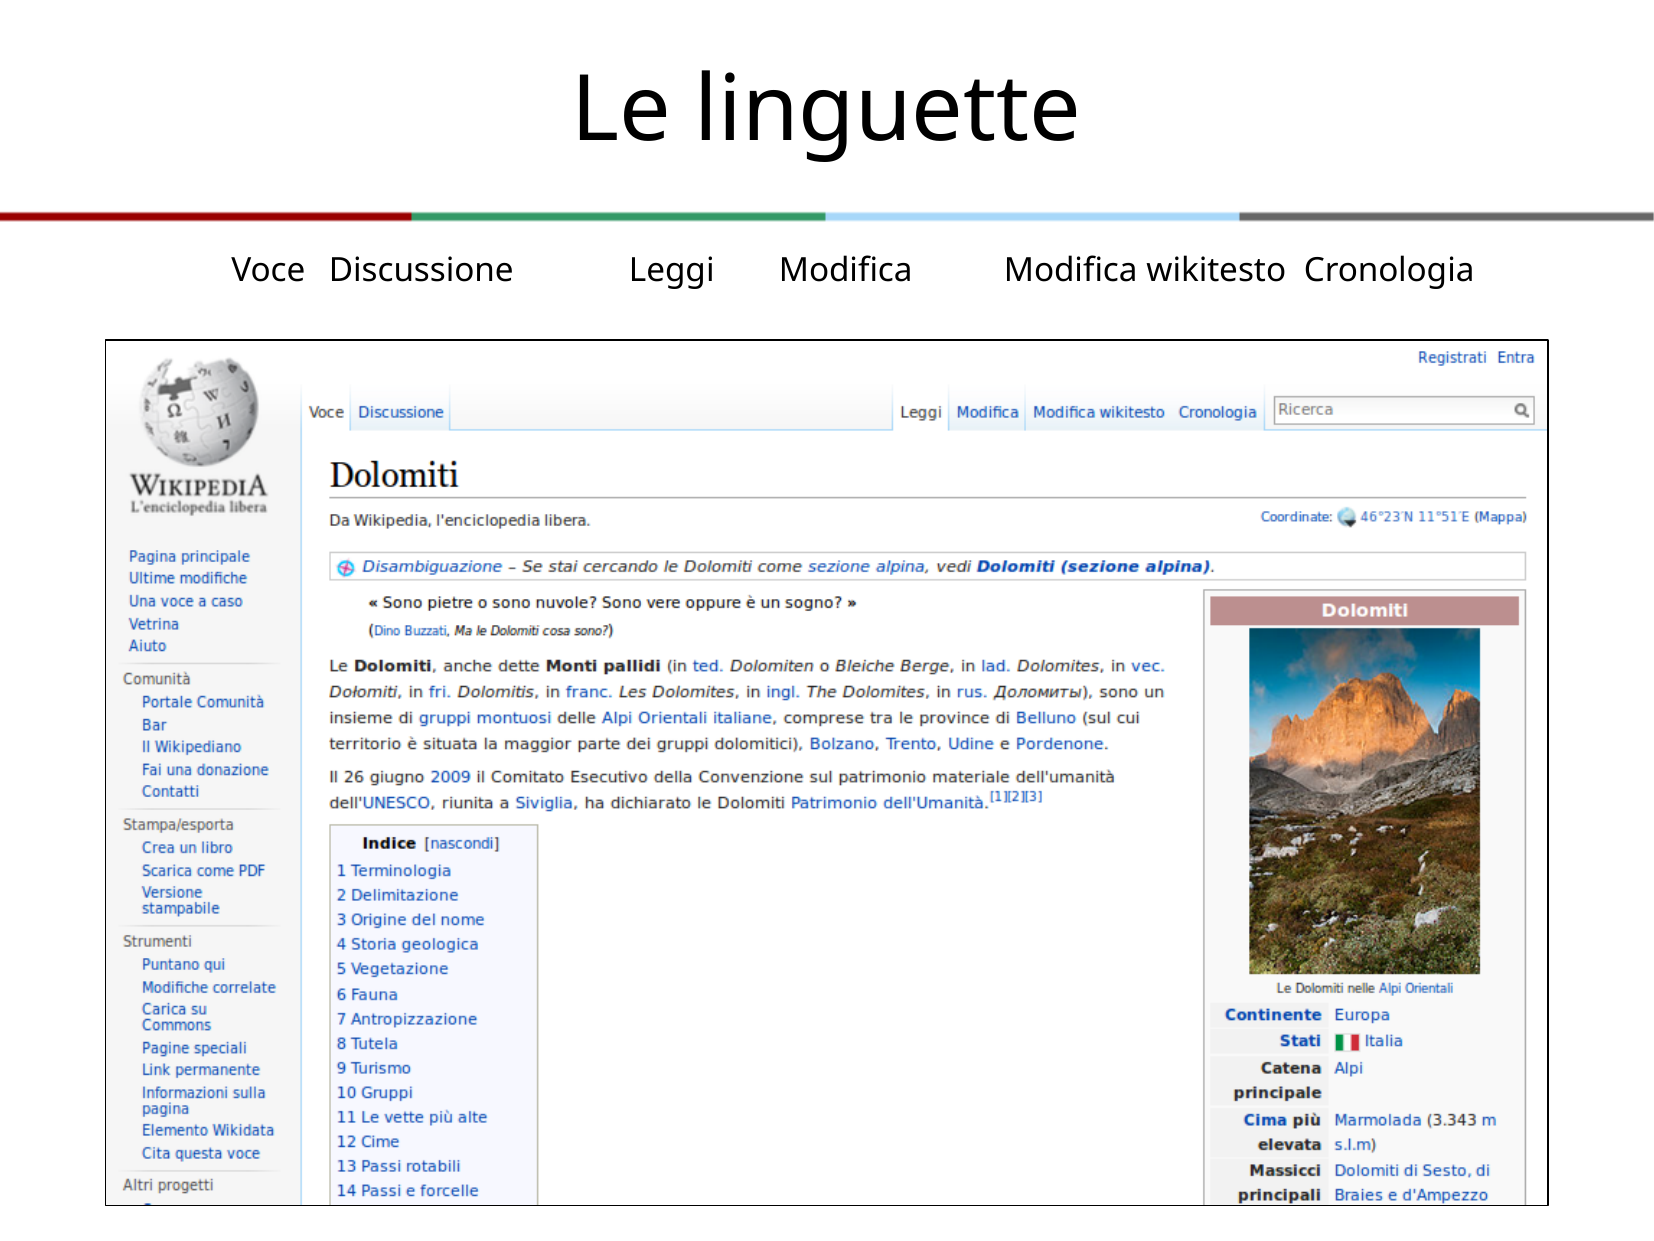

Le linguette
 Voce	Discussione		Leggi	Modifica		Modifica wikitesto	Cronologia